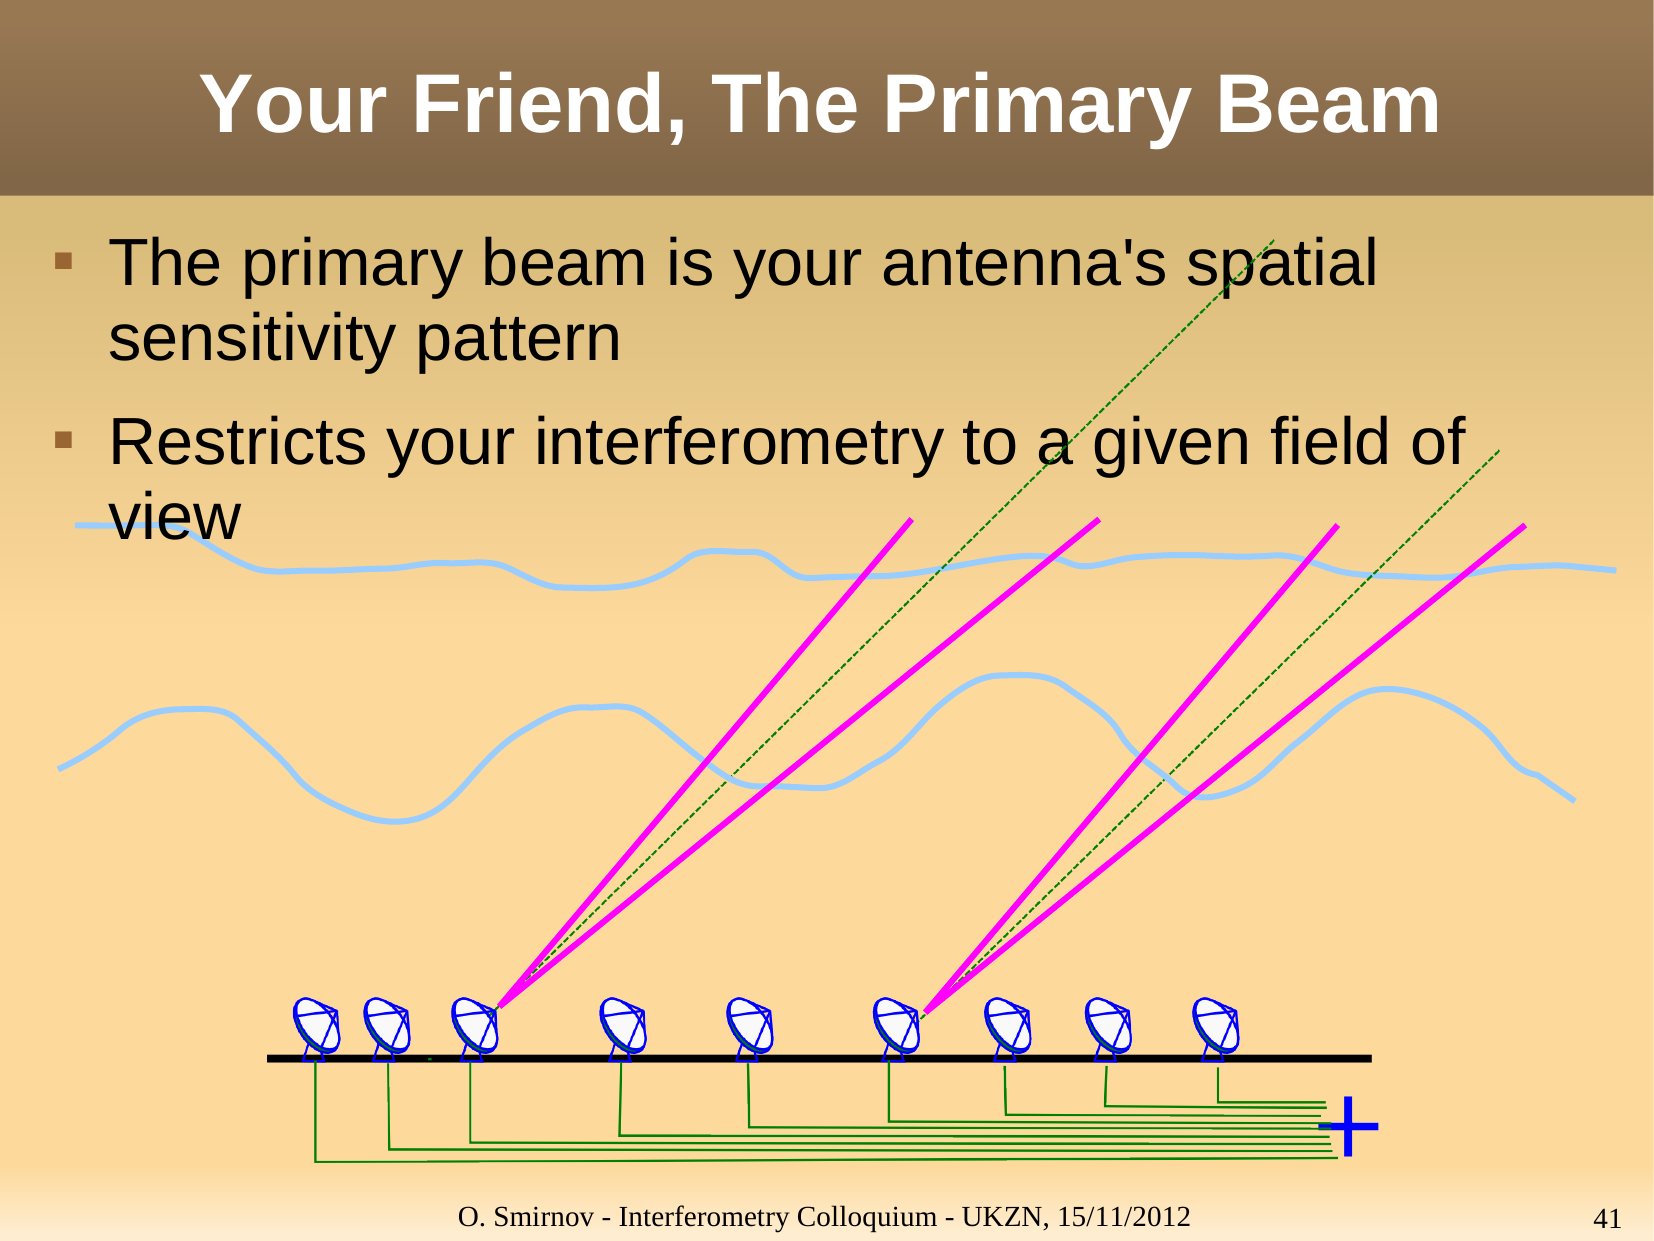

# Your Friend, The Primary Beam
The primary beam is your antenna's spatial sensitivity pattern
Restricts your interferometry to a given field of view
O. Smirnov - Interferometry Colloquium - UKZN, 15/11/2012
41